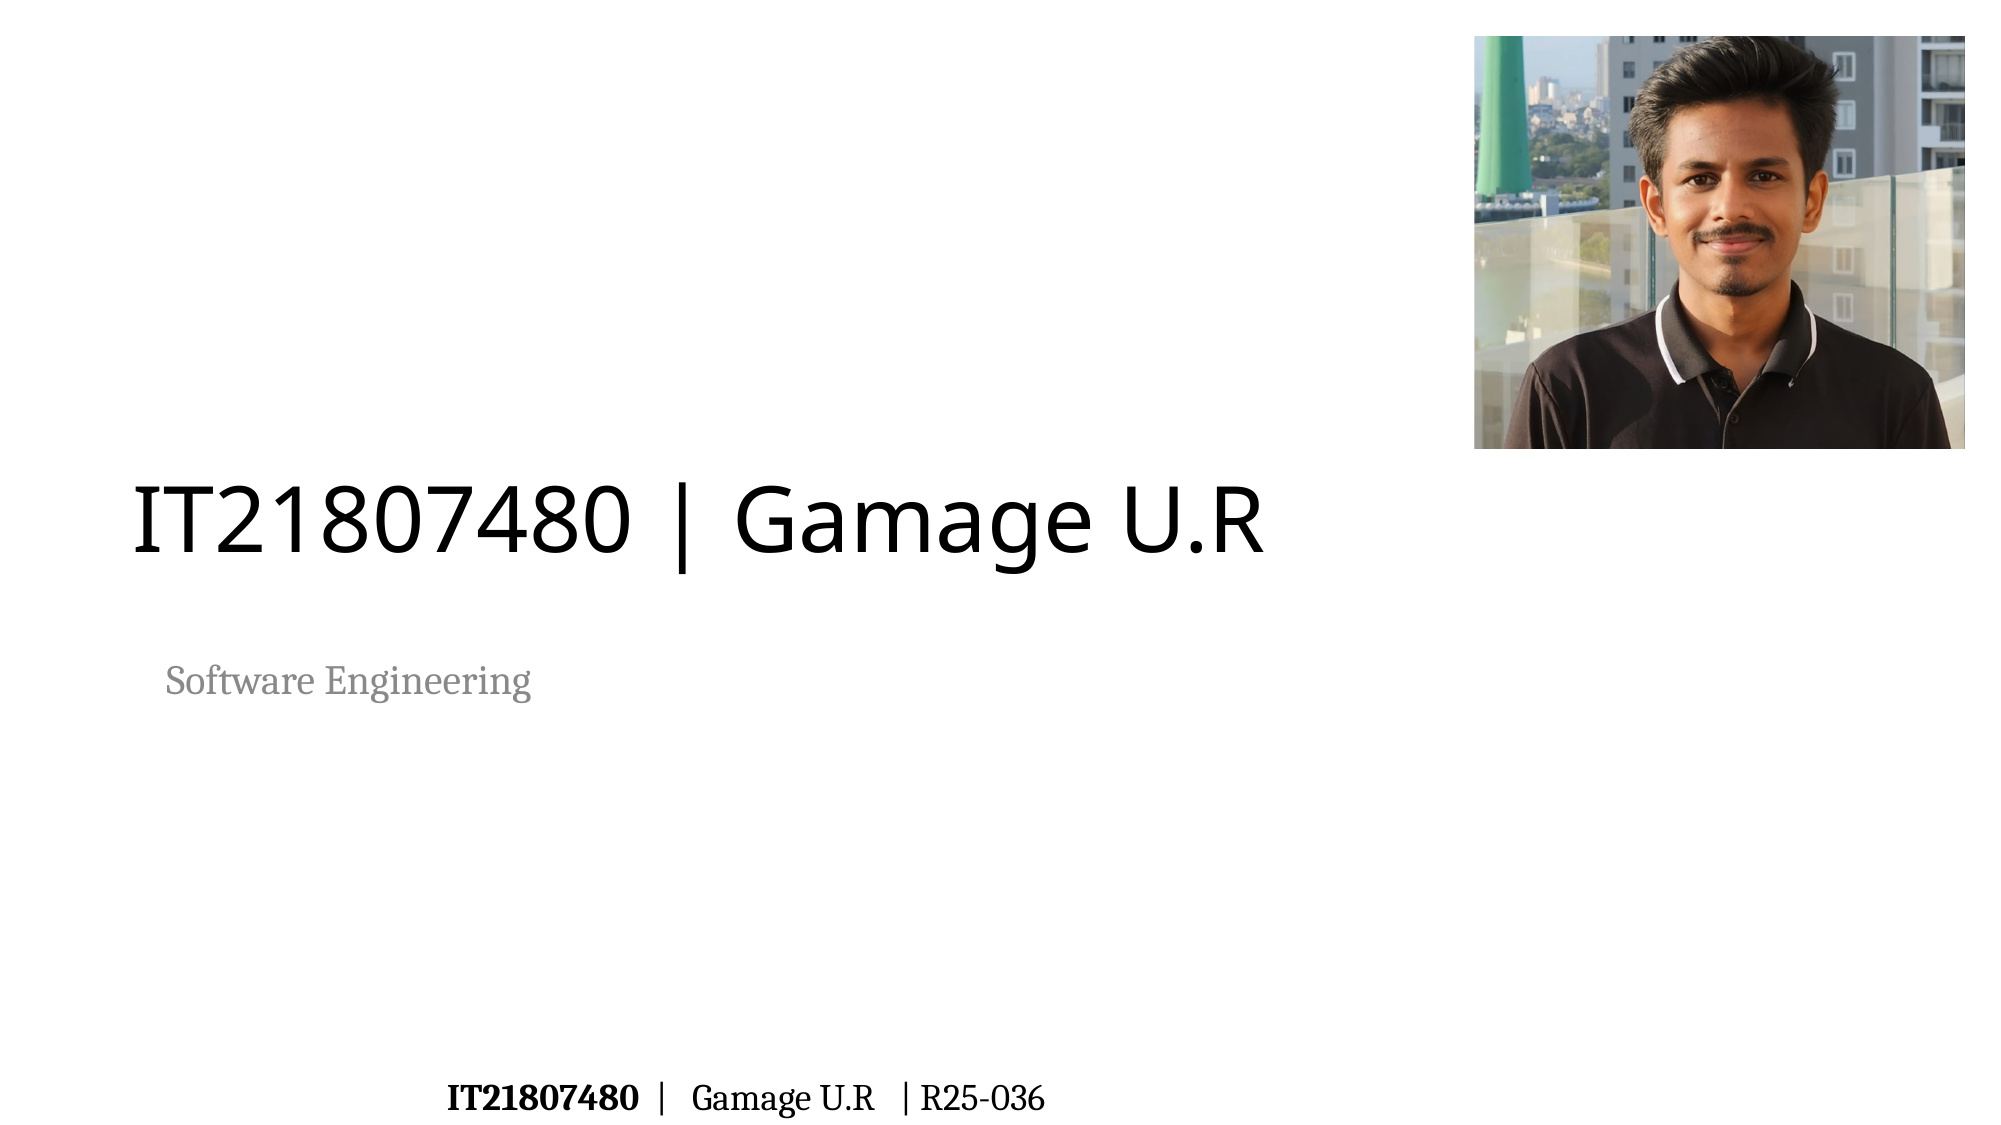

# IT21807480 | Gamage U.R
Software Engineering
IT21807480 | Gamage U.R  | R25-036